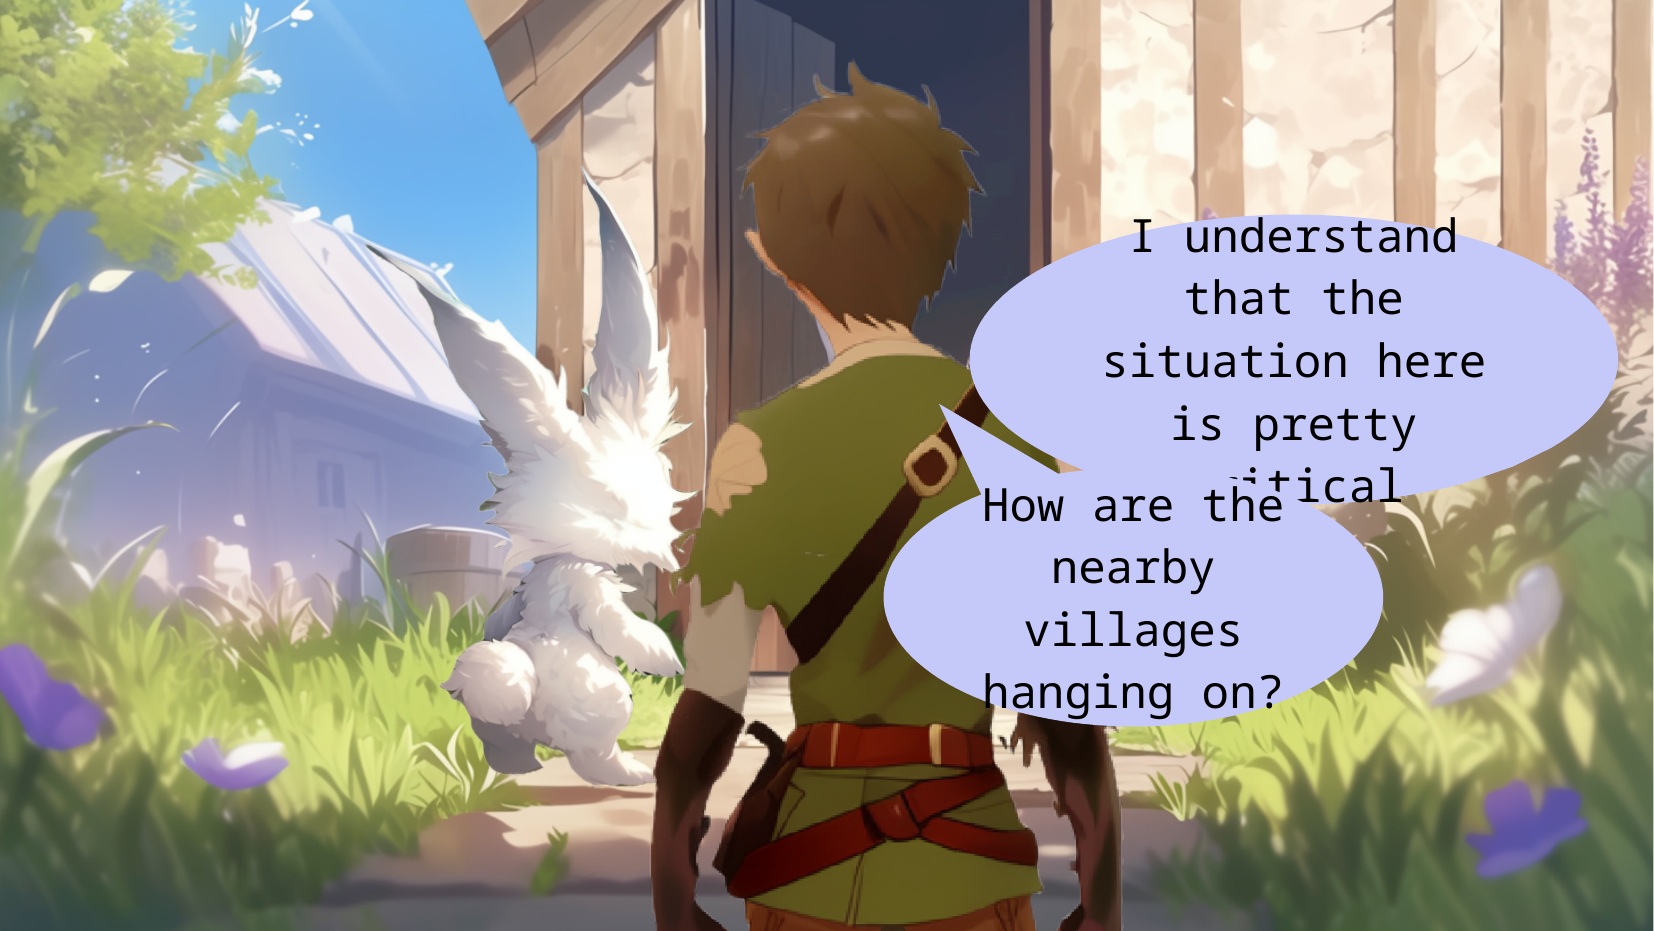

I understand that the situation here is pretty critical
How are the nearby villages
hanging on?